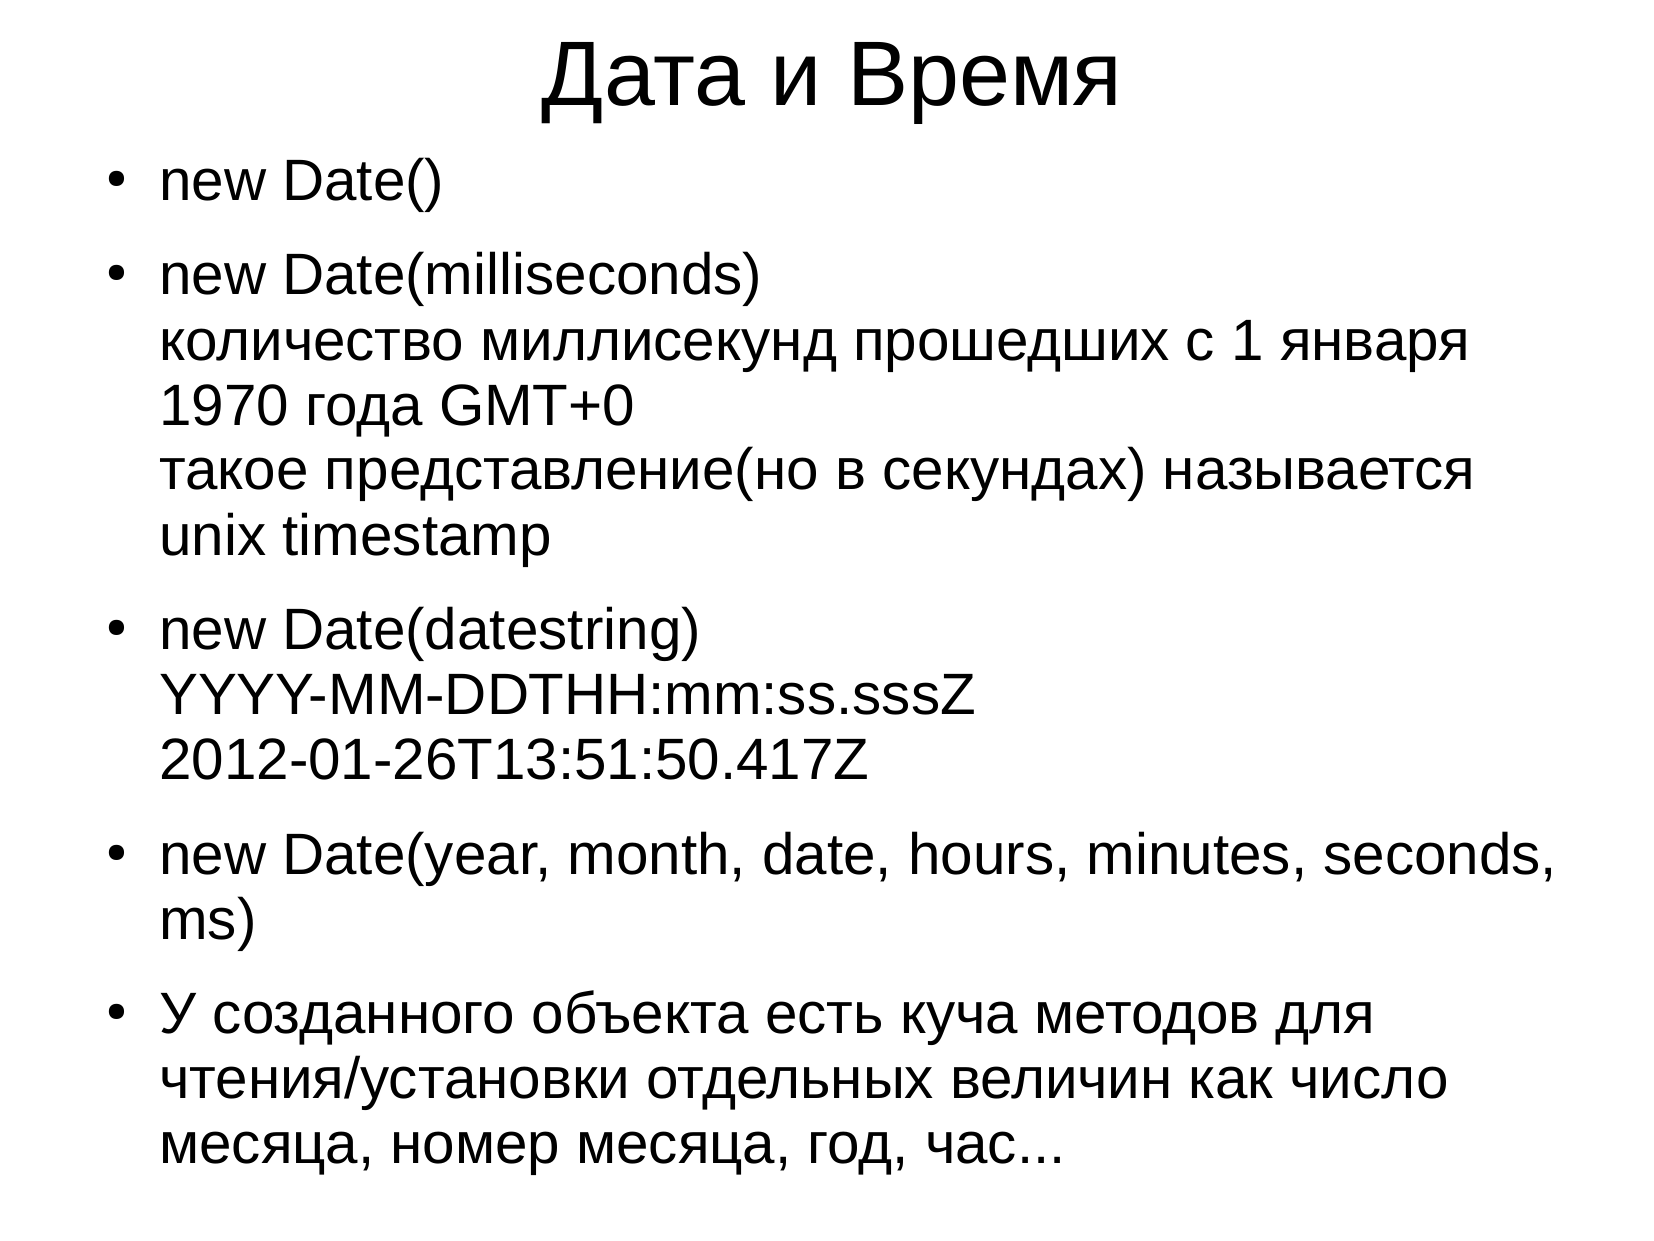

# Дата и Время
new Date()
new Date(milliseconds)
количество миллисекунд прошедших с 1 января 1970 года GMT+0
такое представление(но в секундах) называется unix timestamp
new Date(datestring)
YYYY-MM-DDTHH:mm:ss.sssZ
2012-01-26T13:51:50.417Z
new Date(year, month, date, hours, minutes, seconds, ms)
У созданного объекта есть куча методов для чтения/установки отдельных величин как число месяца, номер месяца, год, час...